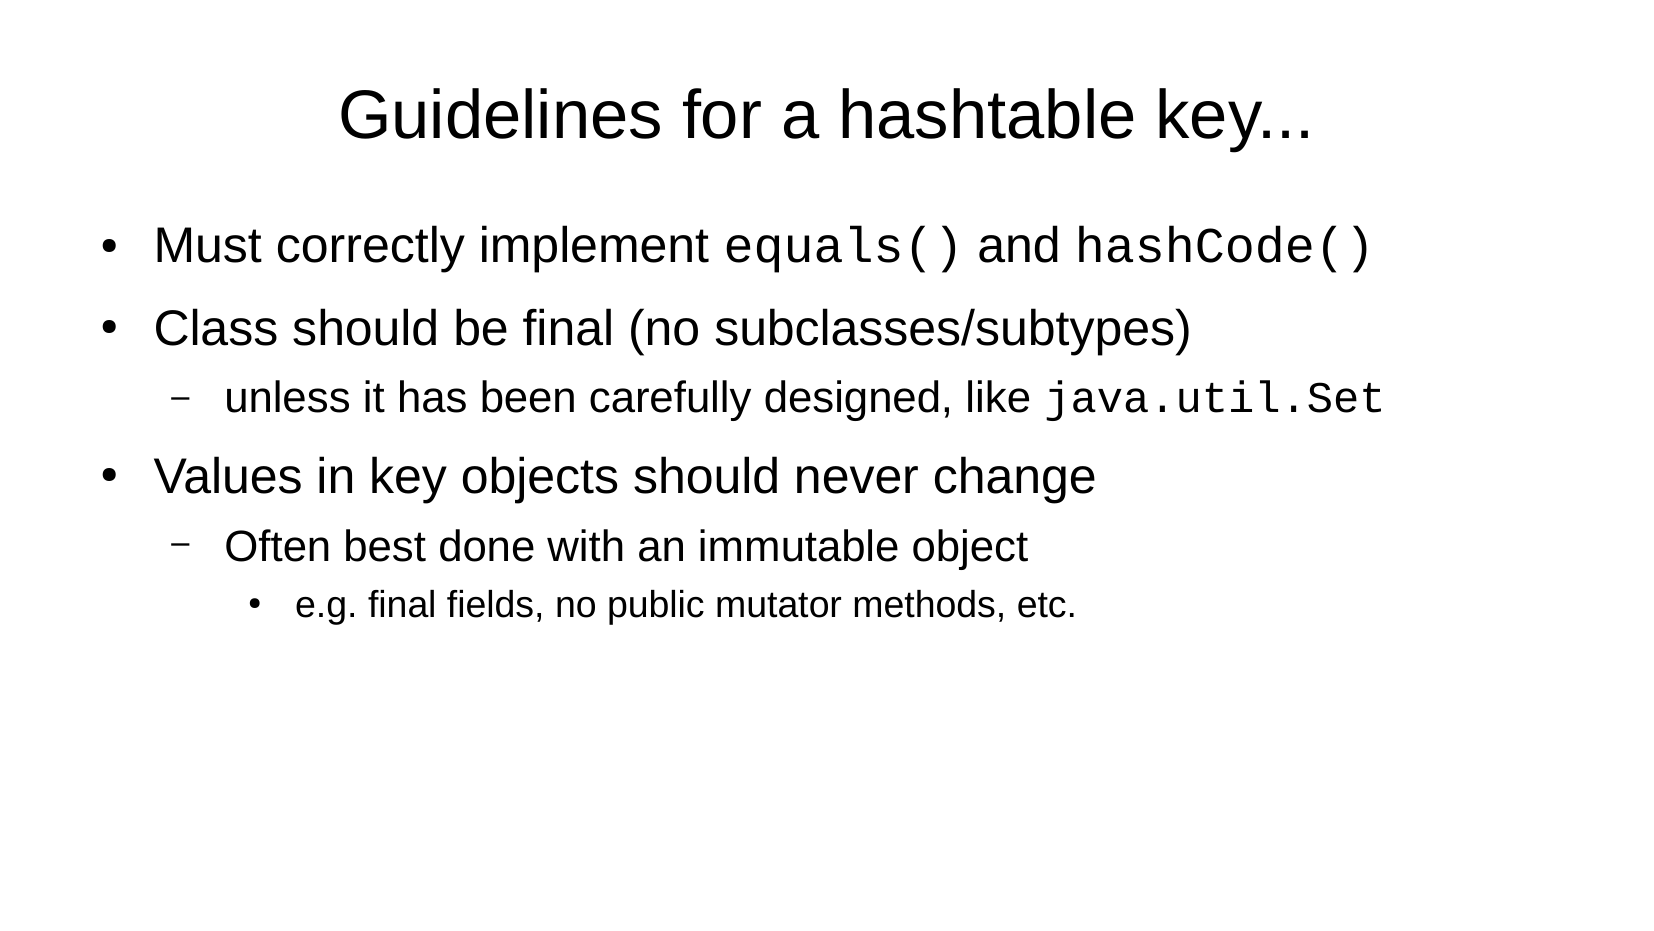

# Guidelines for a hashtable key...
Must correctly implement equals() and hashCode()
Class should be final (no subclasses/subtypes)
unless it has been carefully designed, like java.util.Set
Values in key objects should never change
Often best done with an immutable object
e.g. final fields, no public mutator methods, etc.